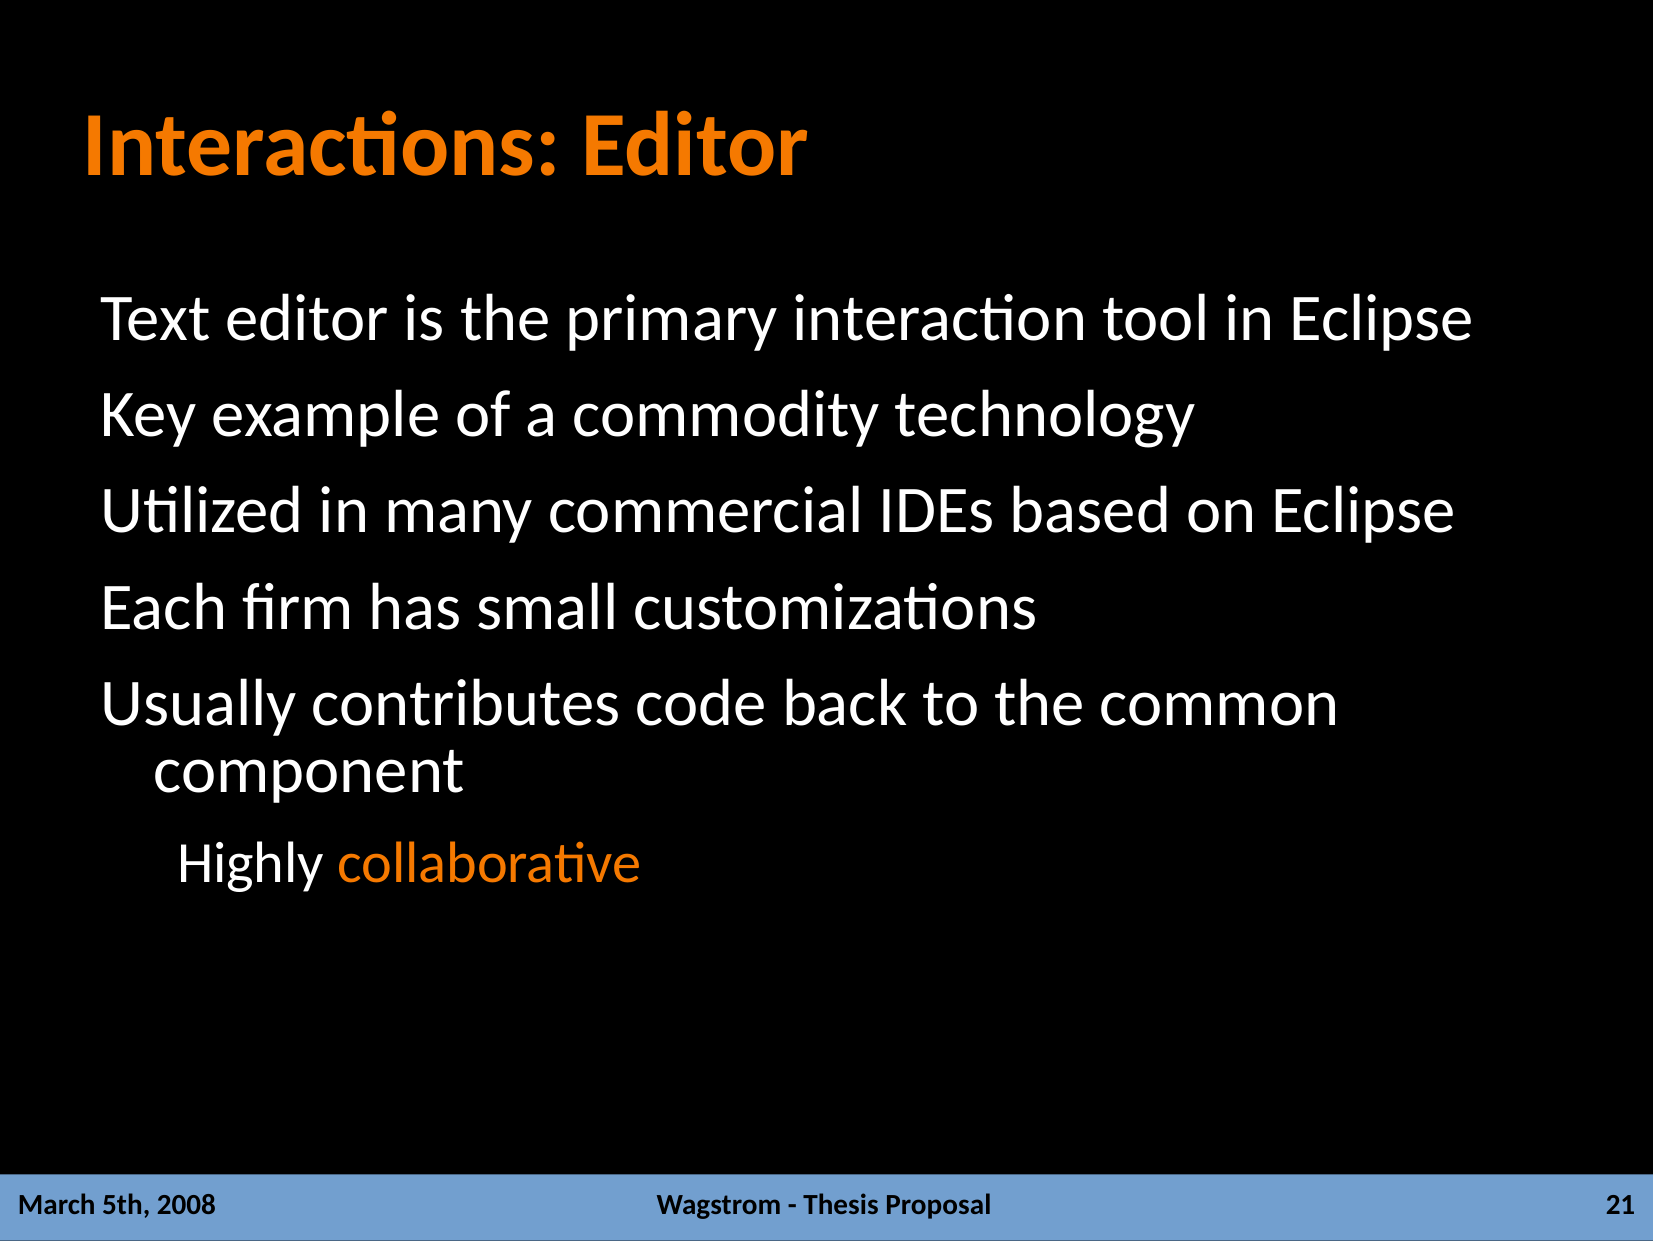

# Interactions: Editor
Text editor is the primary interaction tool in Eclipse
Key example of a commodity technology
Utilized in many commercial IDEs based on Eclipse
Each firm has small customizations
Usually contributes code back to the common component
Highly collaborative
March 5th, 2008
Wagstrom - Thesis Proposal
21